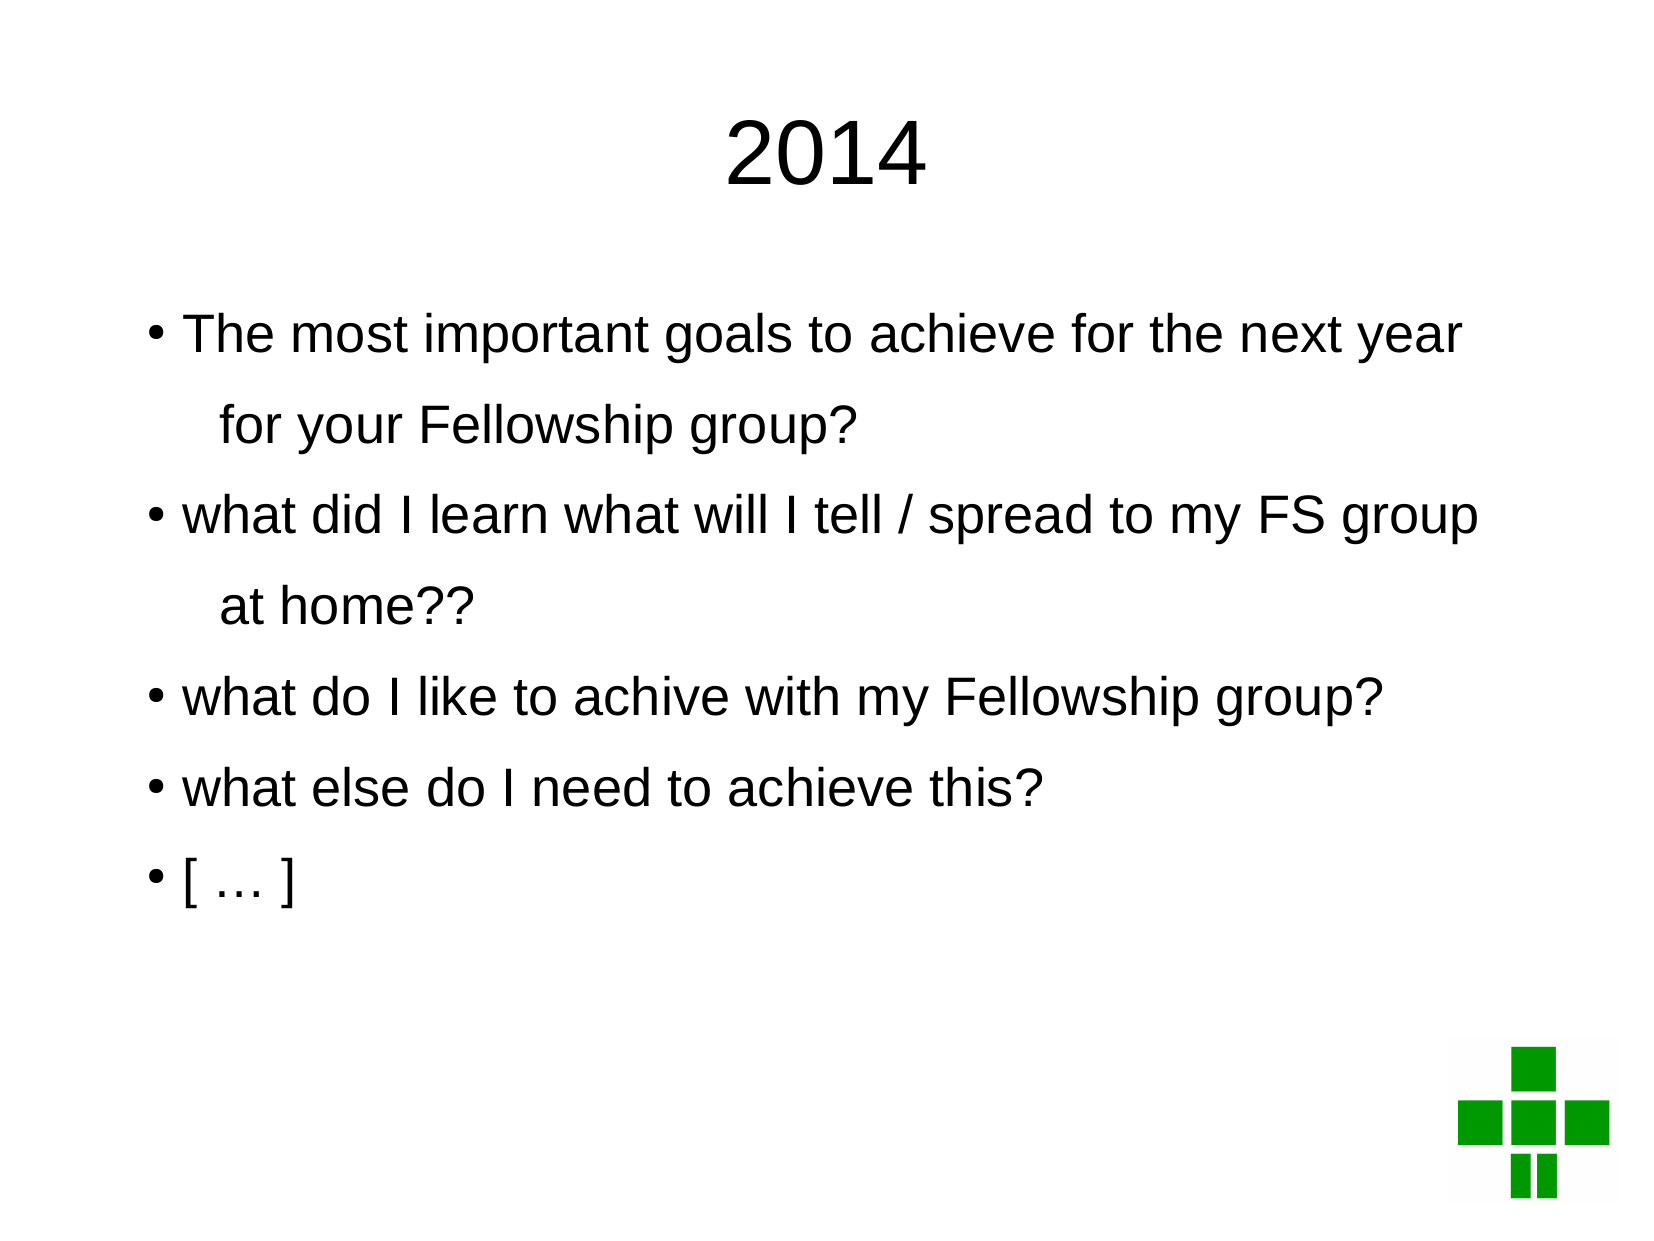

# 2014
The most important goals to achieve for the next year for your Fellowship group?
what did I learn what will I tell / spread to my FS group at home??
what do I like to achive with my Fellowship group?
what else do I need to achieve this?
[ … ]